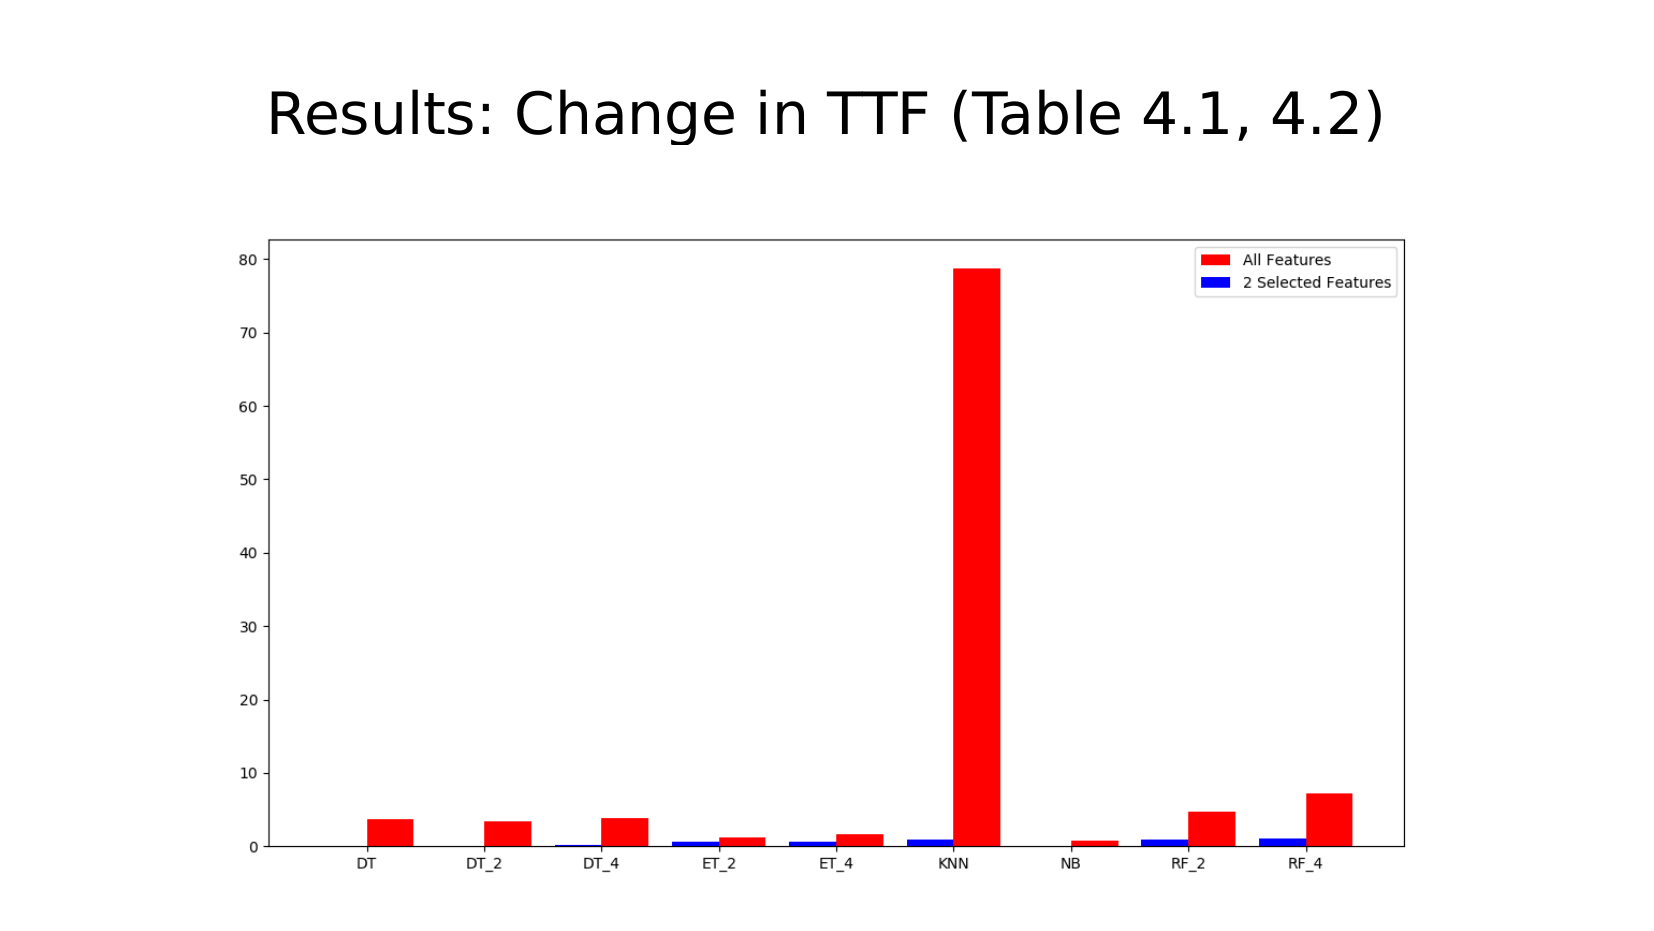

# Results: Change in TTF (Table 4.1, 4.2)